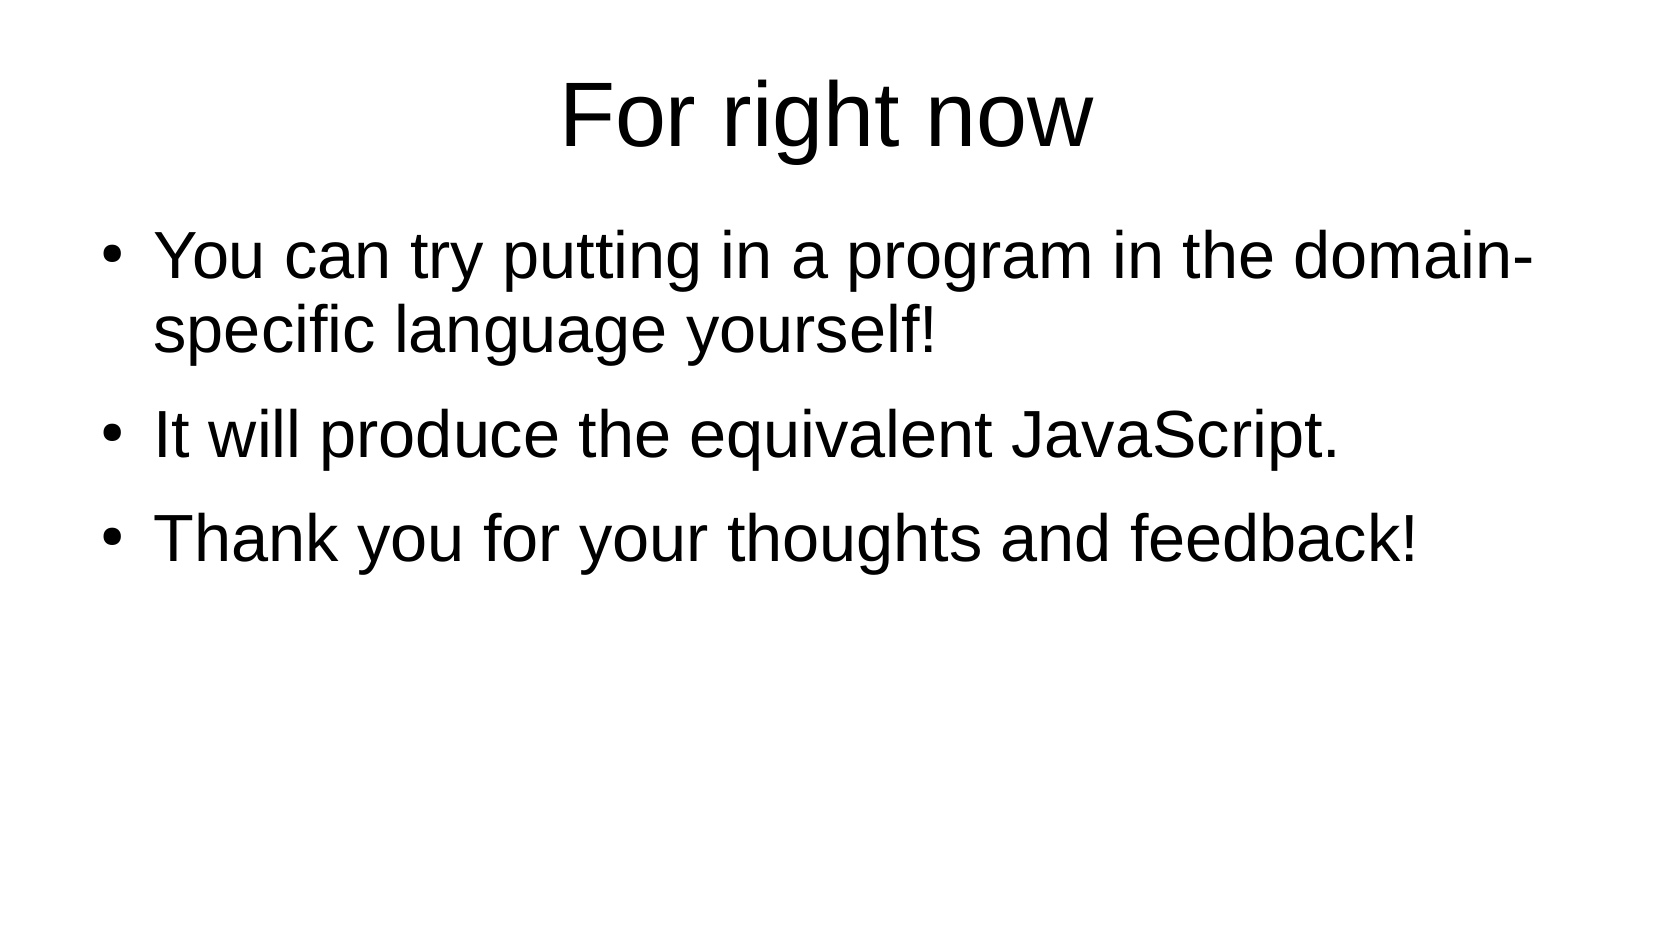

# For right now
You can try putting in a program in the domain-specific language yourself!
It will produce the equivalent JavaScript.
Thank you for your thoughts and feedback!